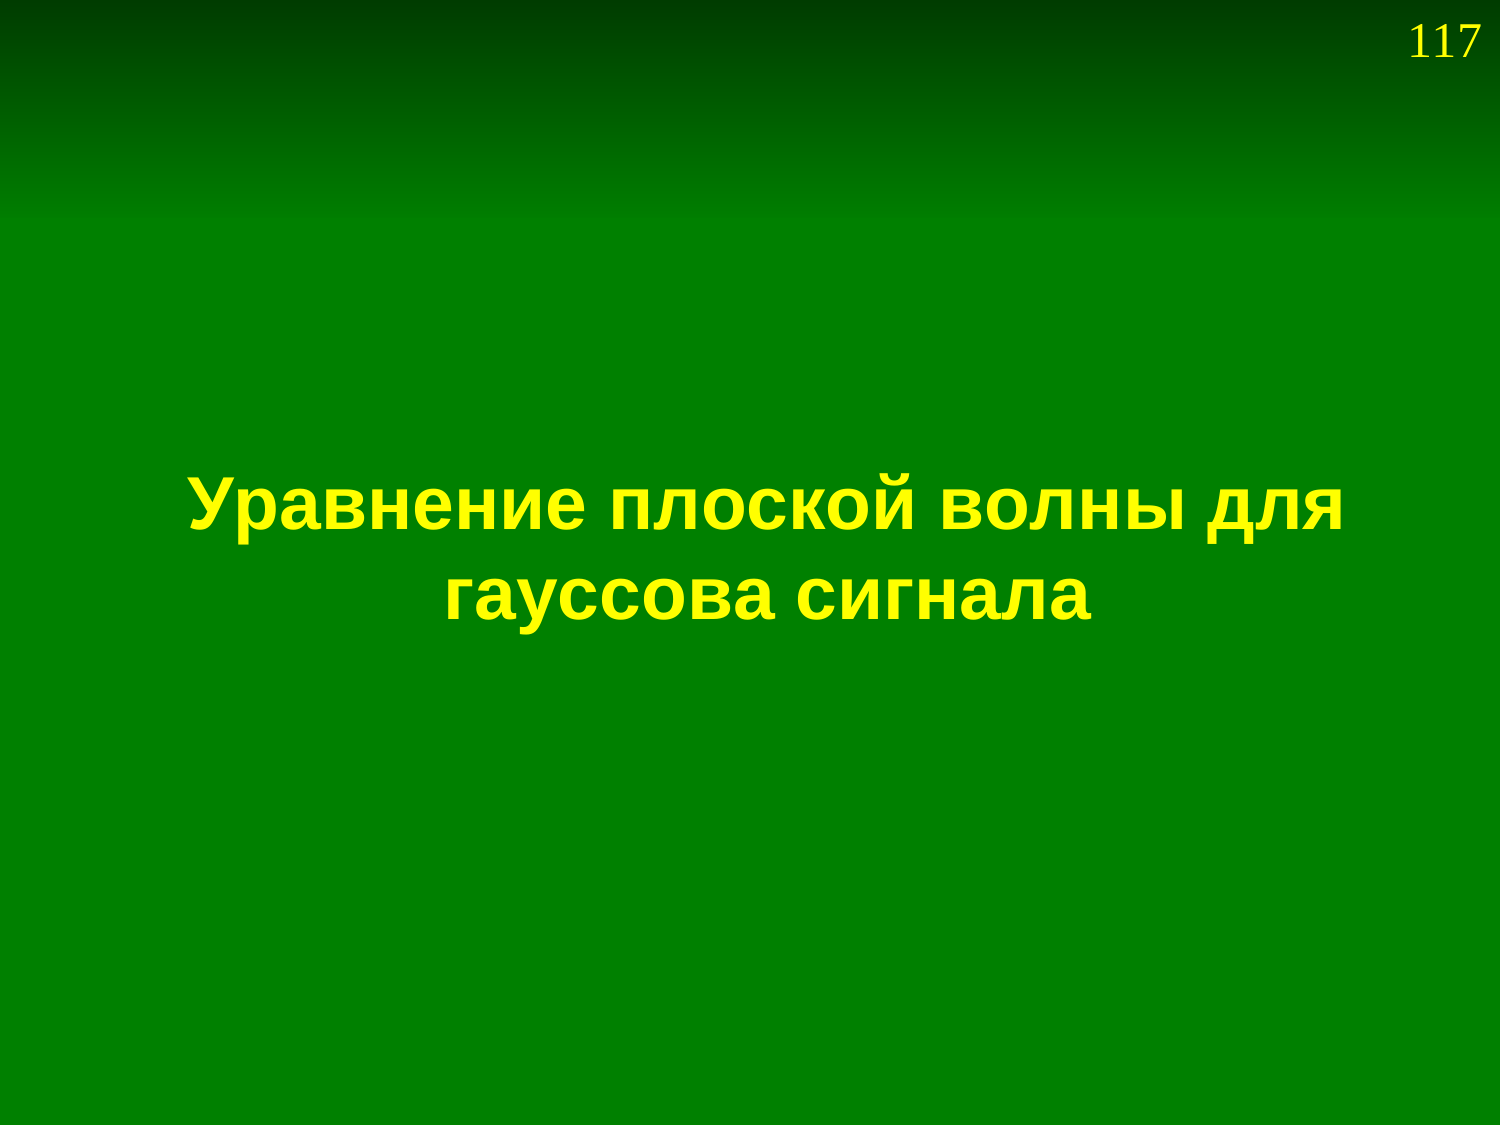

# Уравнение плоской волны для гауссова сигнала